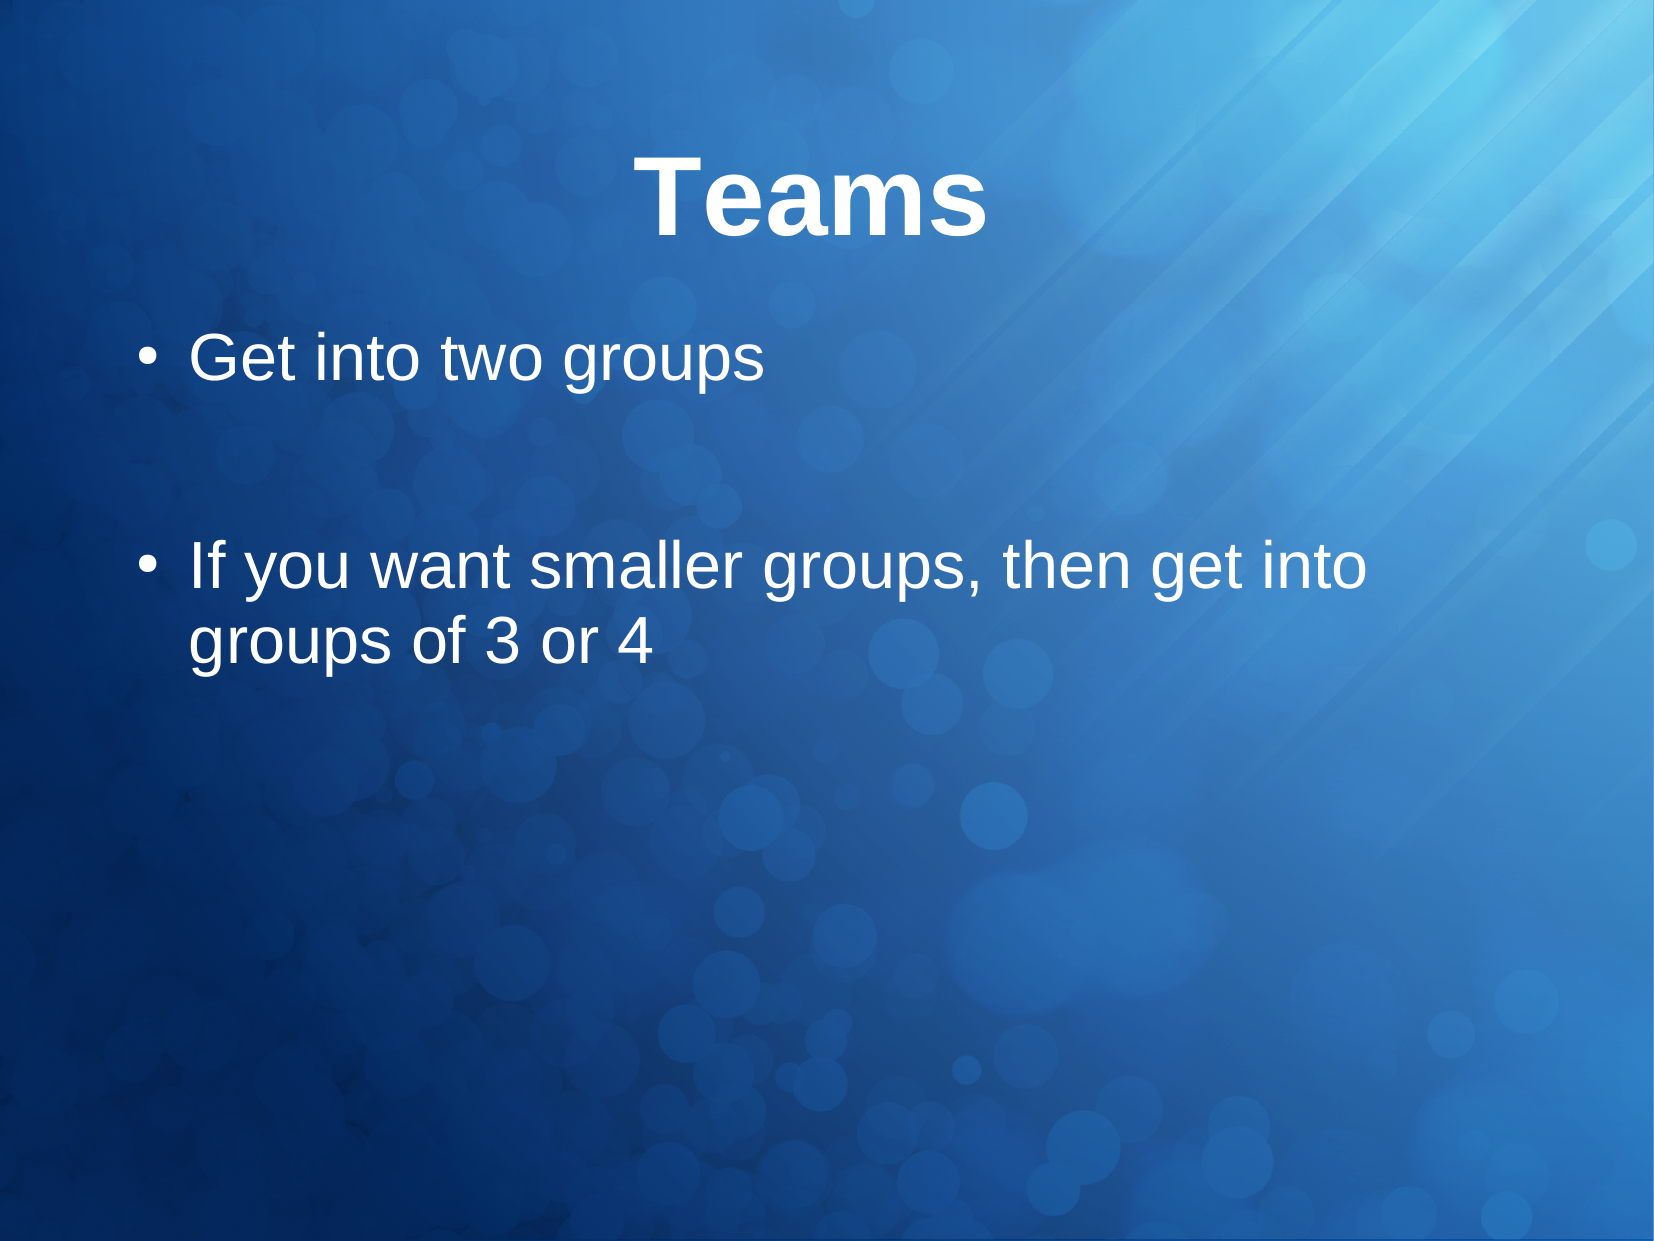

# Teams
Get into two groups
If you want smaller groups, then get into groups of 3 or 4